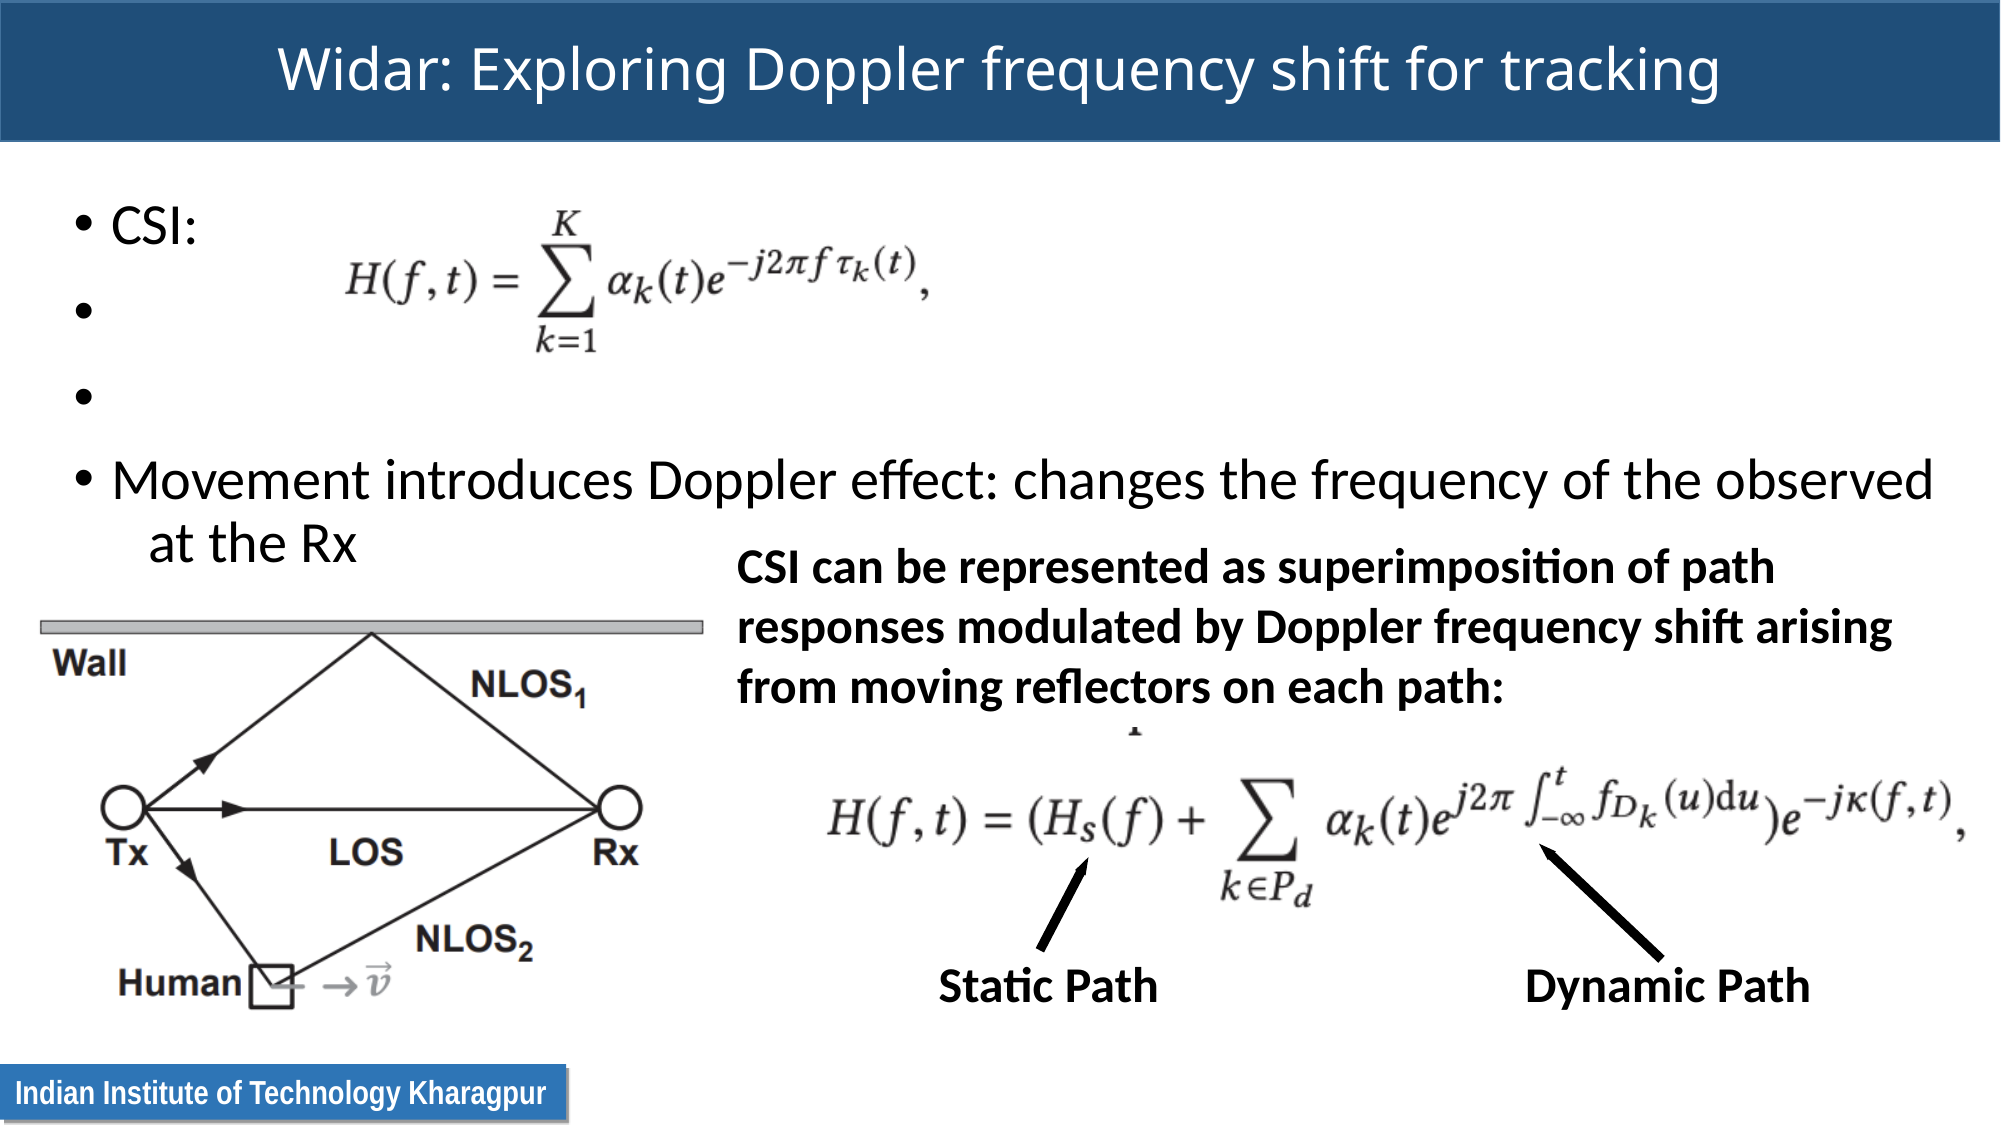

Widar: Exploring Doppler frequency shift for tracking
# CSI:
Movement introduces Doppler effect: changes the frequency of the observed at the Rx
CSI can be represented as superimposition of path responses modulated by Doppler frequency shift arising from moving reflectors on each path:
Static Path
Dynamic Path